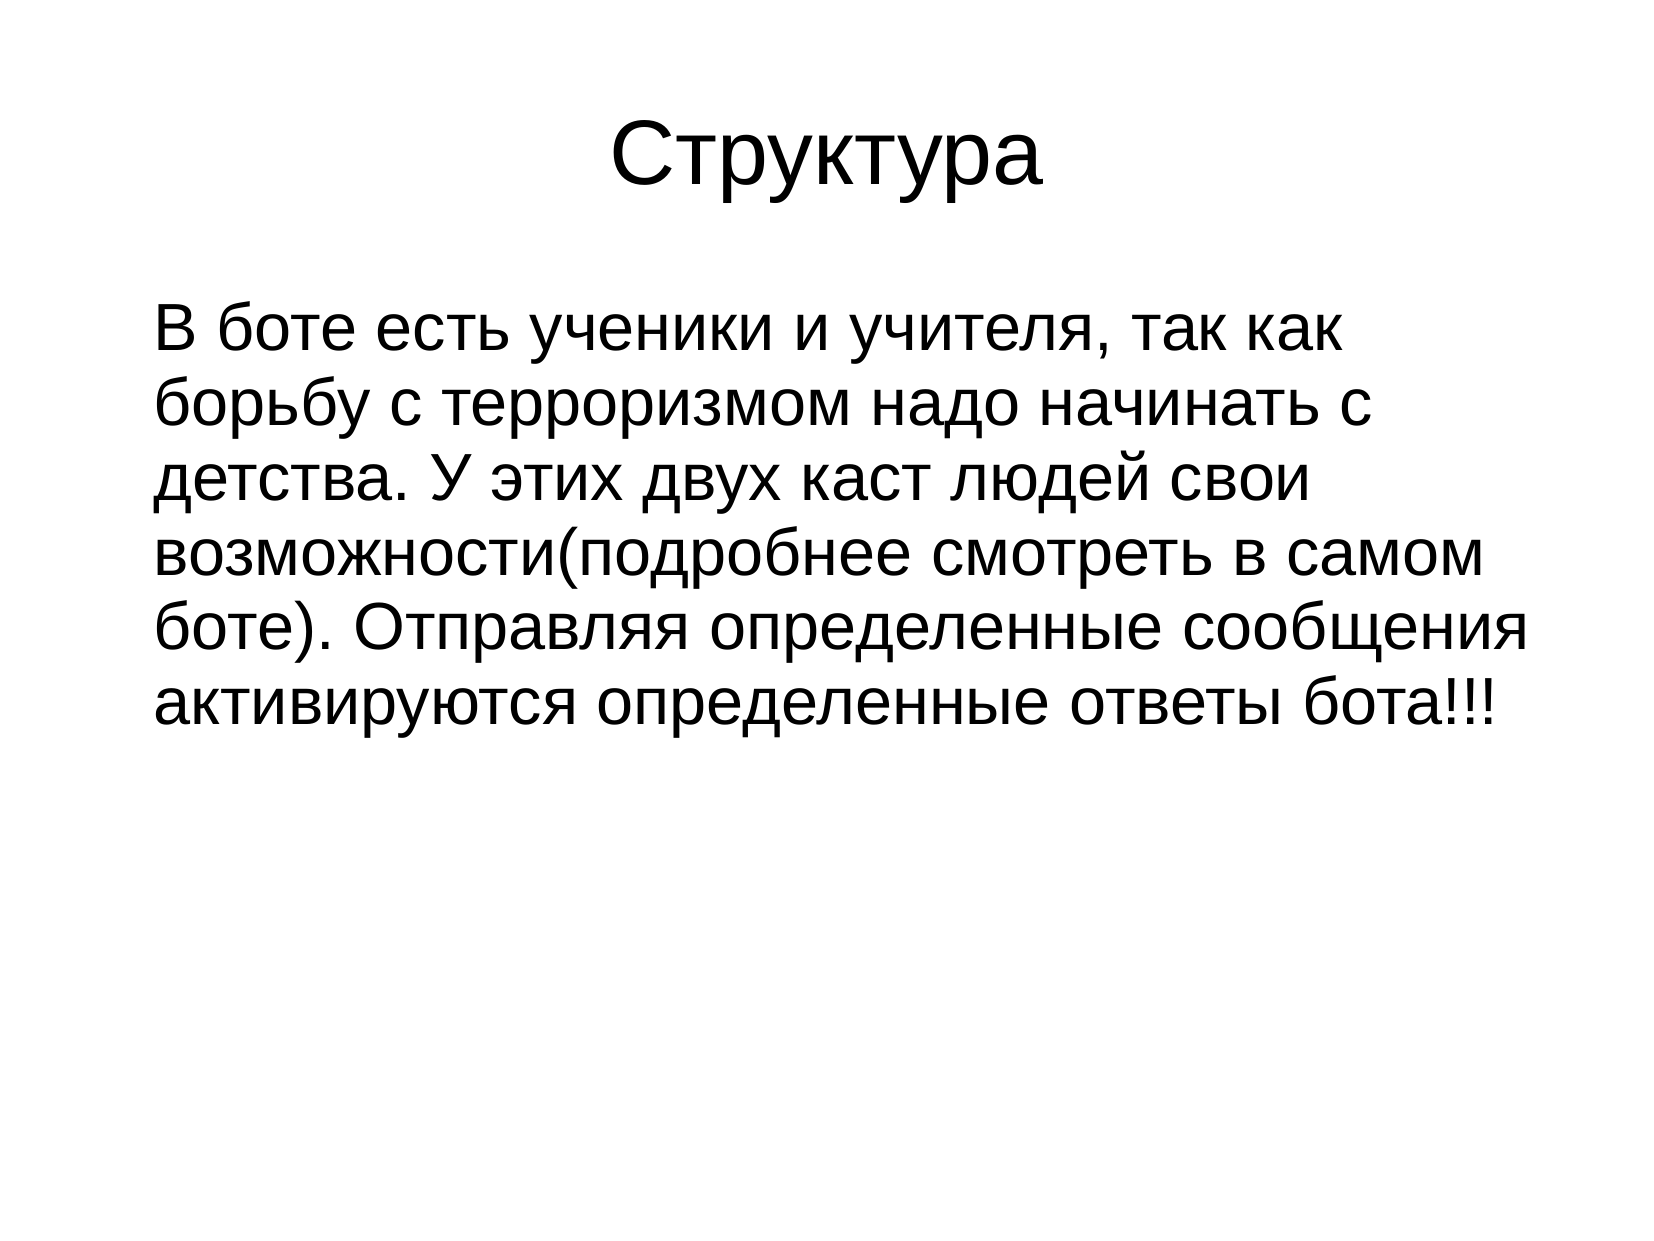

# Структура
В боте есть ученики и учителя, так как борьбу с терроризмом надо начинать с детства. У этих двух каст людей свои возможности(подробнее смотреть в самом боте). Отправляя определенные сообщения активируются определенные ответы бота!!!